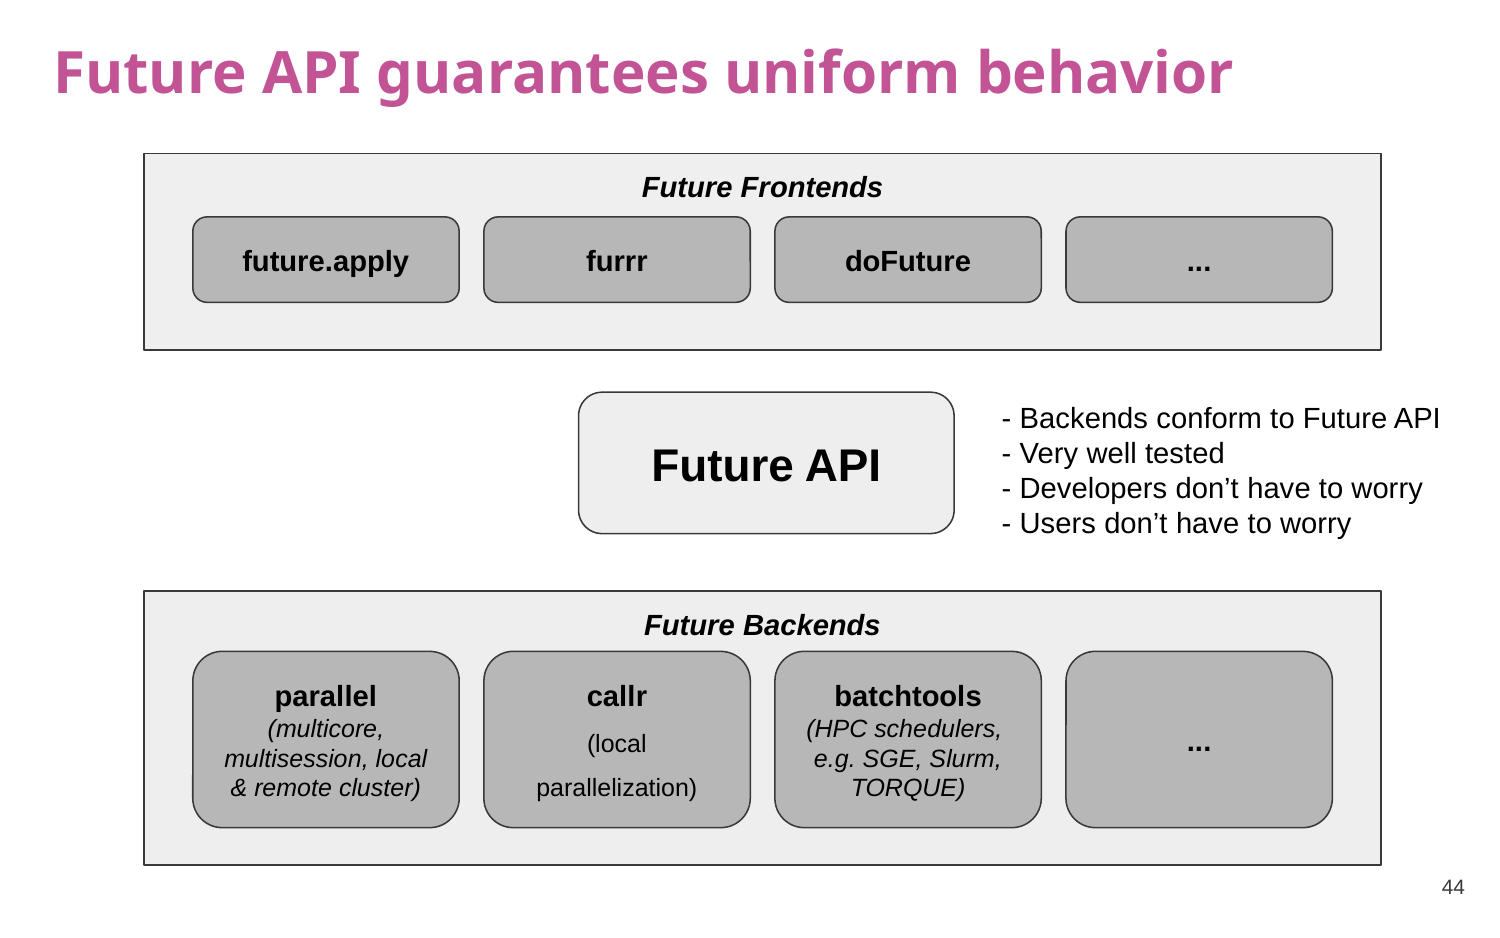

# Future API guarantees uniform behavior
Future Frontends
future.apply
furrr
doFuture
...
- Backends conform to Future API
- Very well tested
- Developers don’t have to worry
- Users don’t have to worry
Future API
Future Backends
parallel
(multicore, multisession, local & remote cluster)
callr
(local parallelization)
batchtools
(HPC schedulers,
e.g. SGE, Slurm, TORQUE)
...